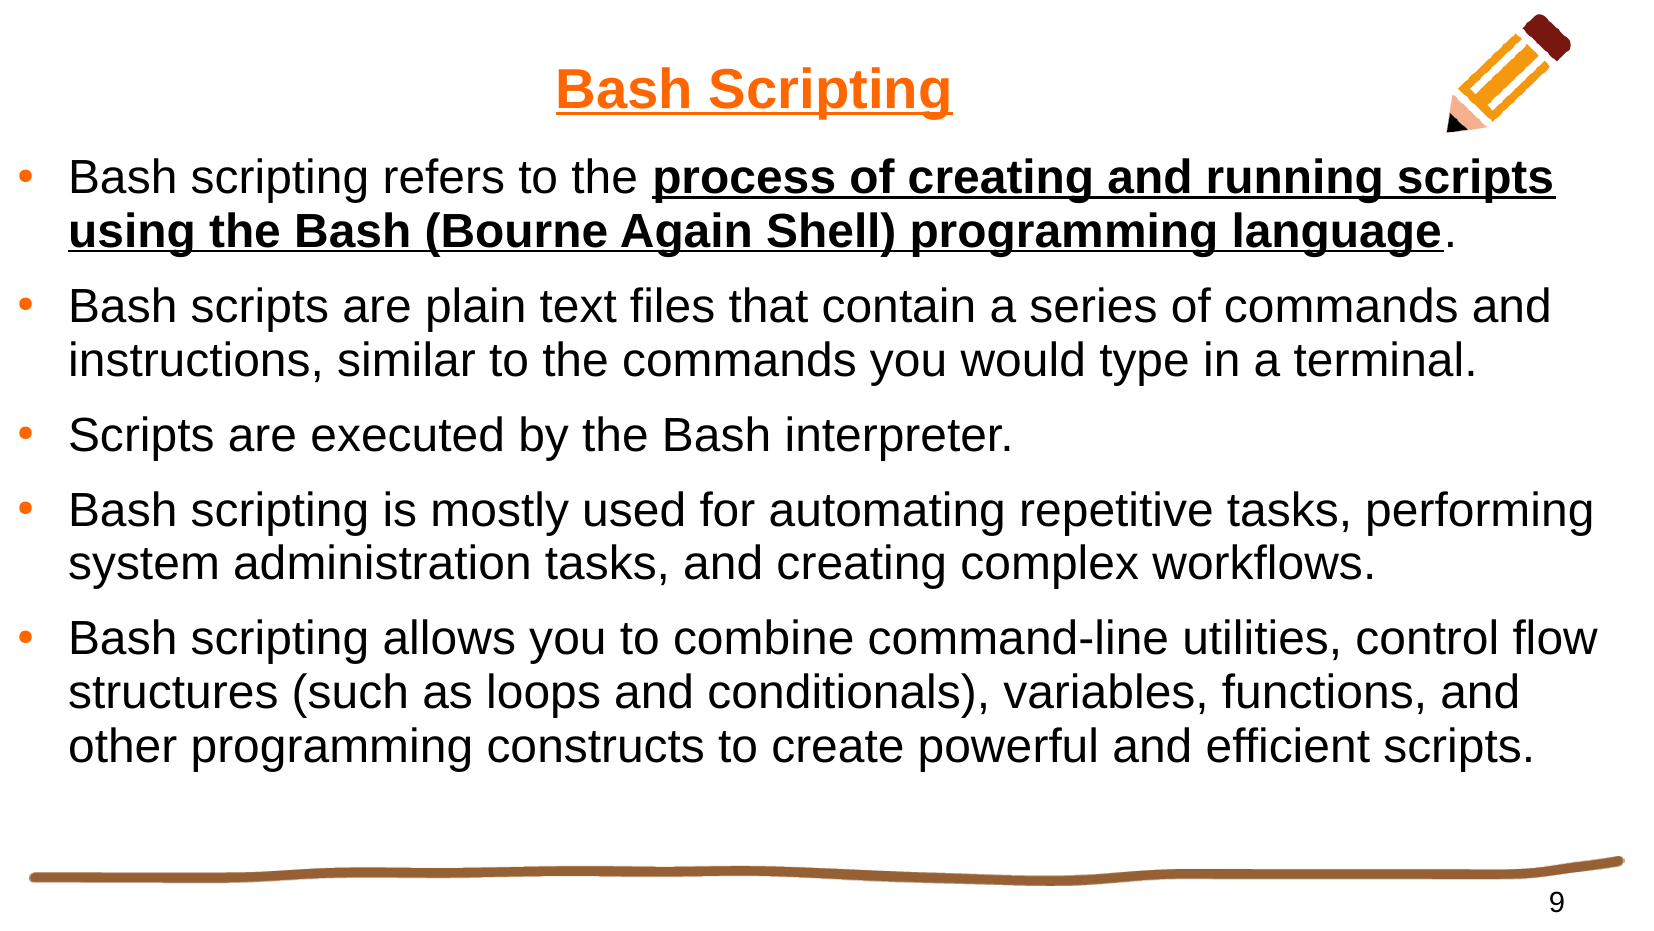

# Bash Scripting
Bash scripting refers to the process of creating and running scripts using the Bash (Bourne Again Shell) programming language.
Bash scripts are plain text files that contain a series of commands and instructions, similar to the commands you would type in a terminal.
Scripts are executed by the Bash interpreter.
Bash scripting is mostly used for automating repetitive tasks, performing system administration tasks, and creating complex workflows.
Bash scripting allows you to combine command-line utilities, control flow structures (such as loops and conditionals), variables, functions, and other programming constructs to create powerful and efficient scripts.
9